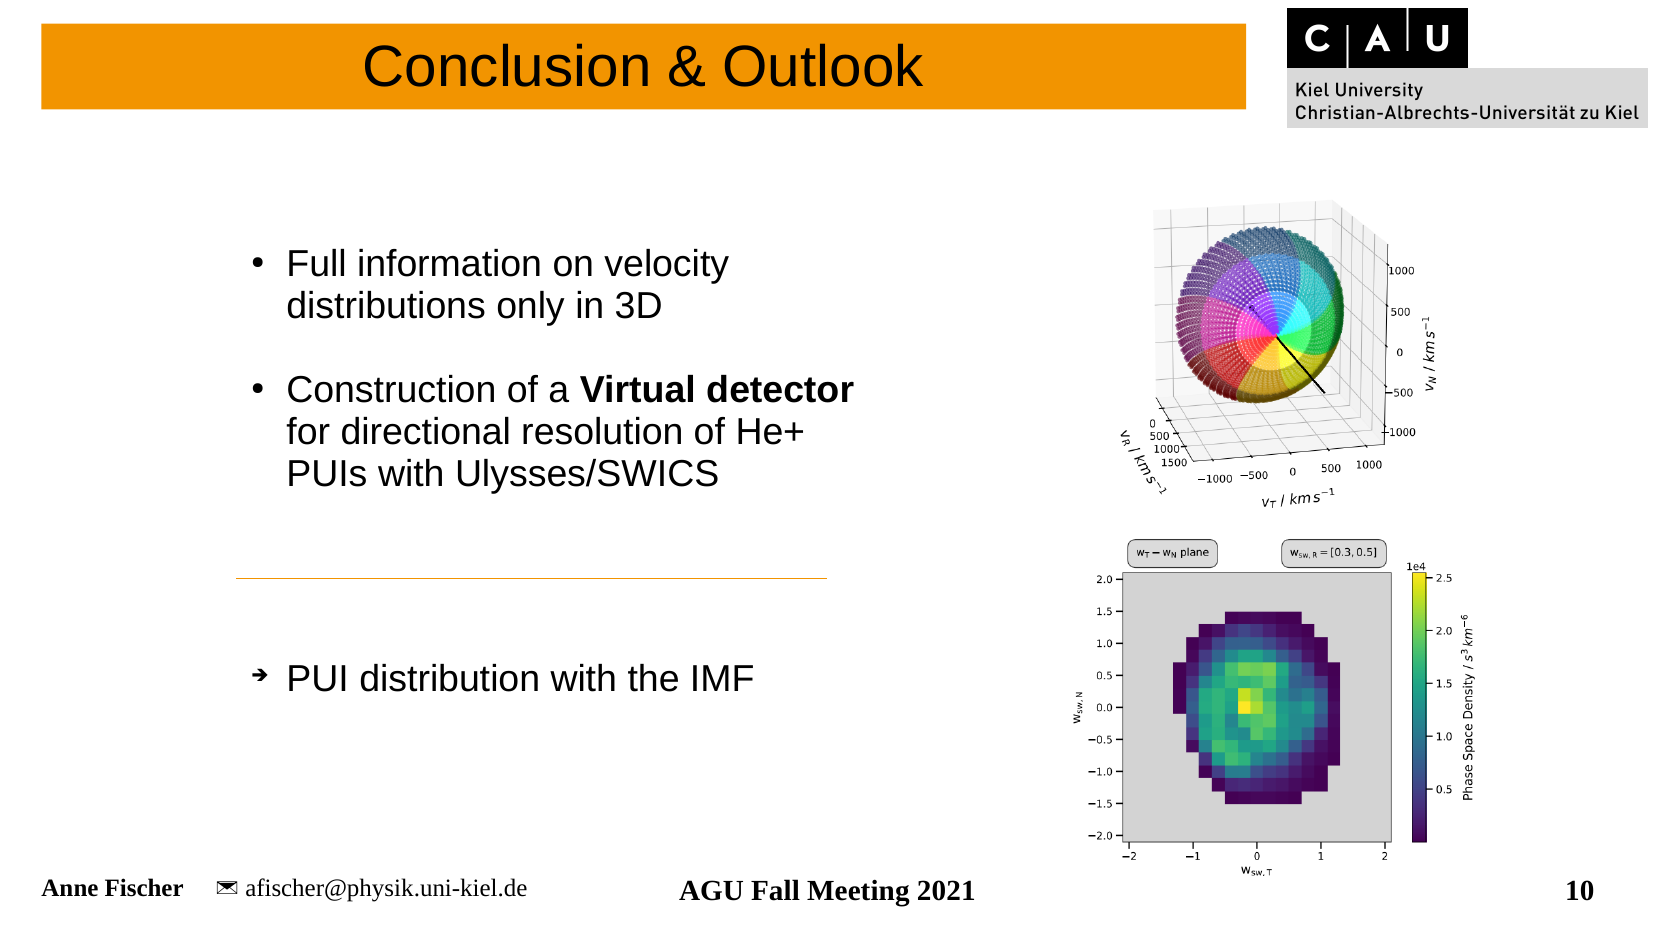

# Conclusion & Outlook
Full information on velocity distributions only in 3D
Construction of a Virtual detector for directional resolution of He+ PUIs with Ulysses/SWICS
PUI distribution with the IMF
10